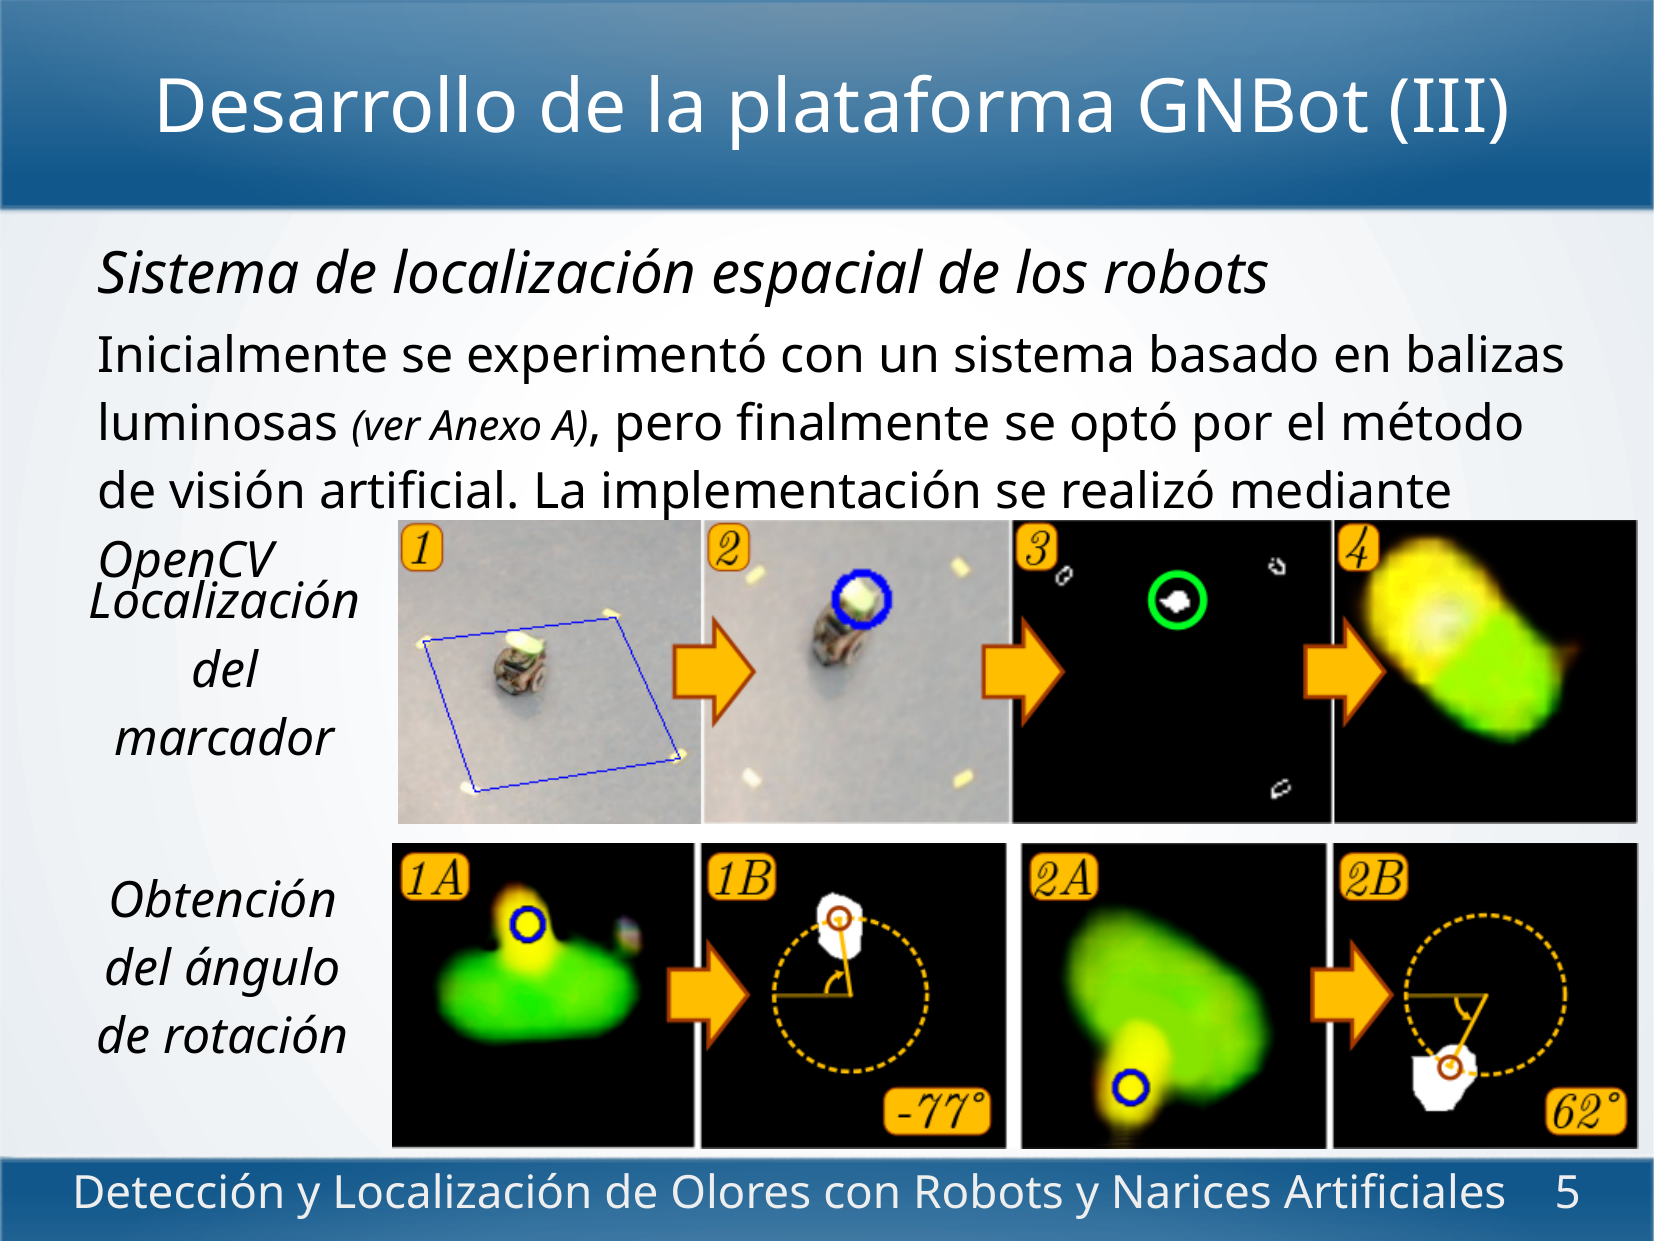

# Desarrollo de la plataforma GNBot (III)
Sistema de localización espacial de los robots
Inicialmente se experimentó con un sistema basado en balizas luminosas (ver Anexo A), pero finalmente se optó por el método de visión artificial. La implementación se realizó mediante OpenCV
Localización del marcador
Obtención del ángulo de rotación
Detección y Localización de Olores con Robots y Narices Artificiales 5